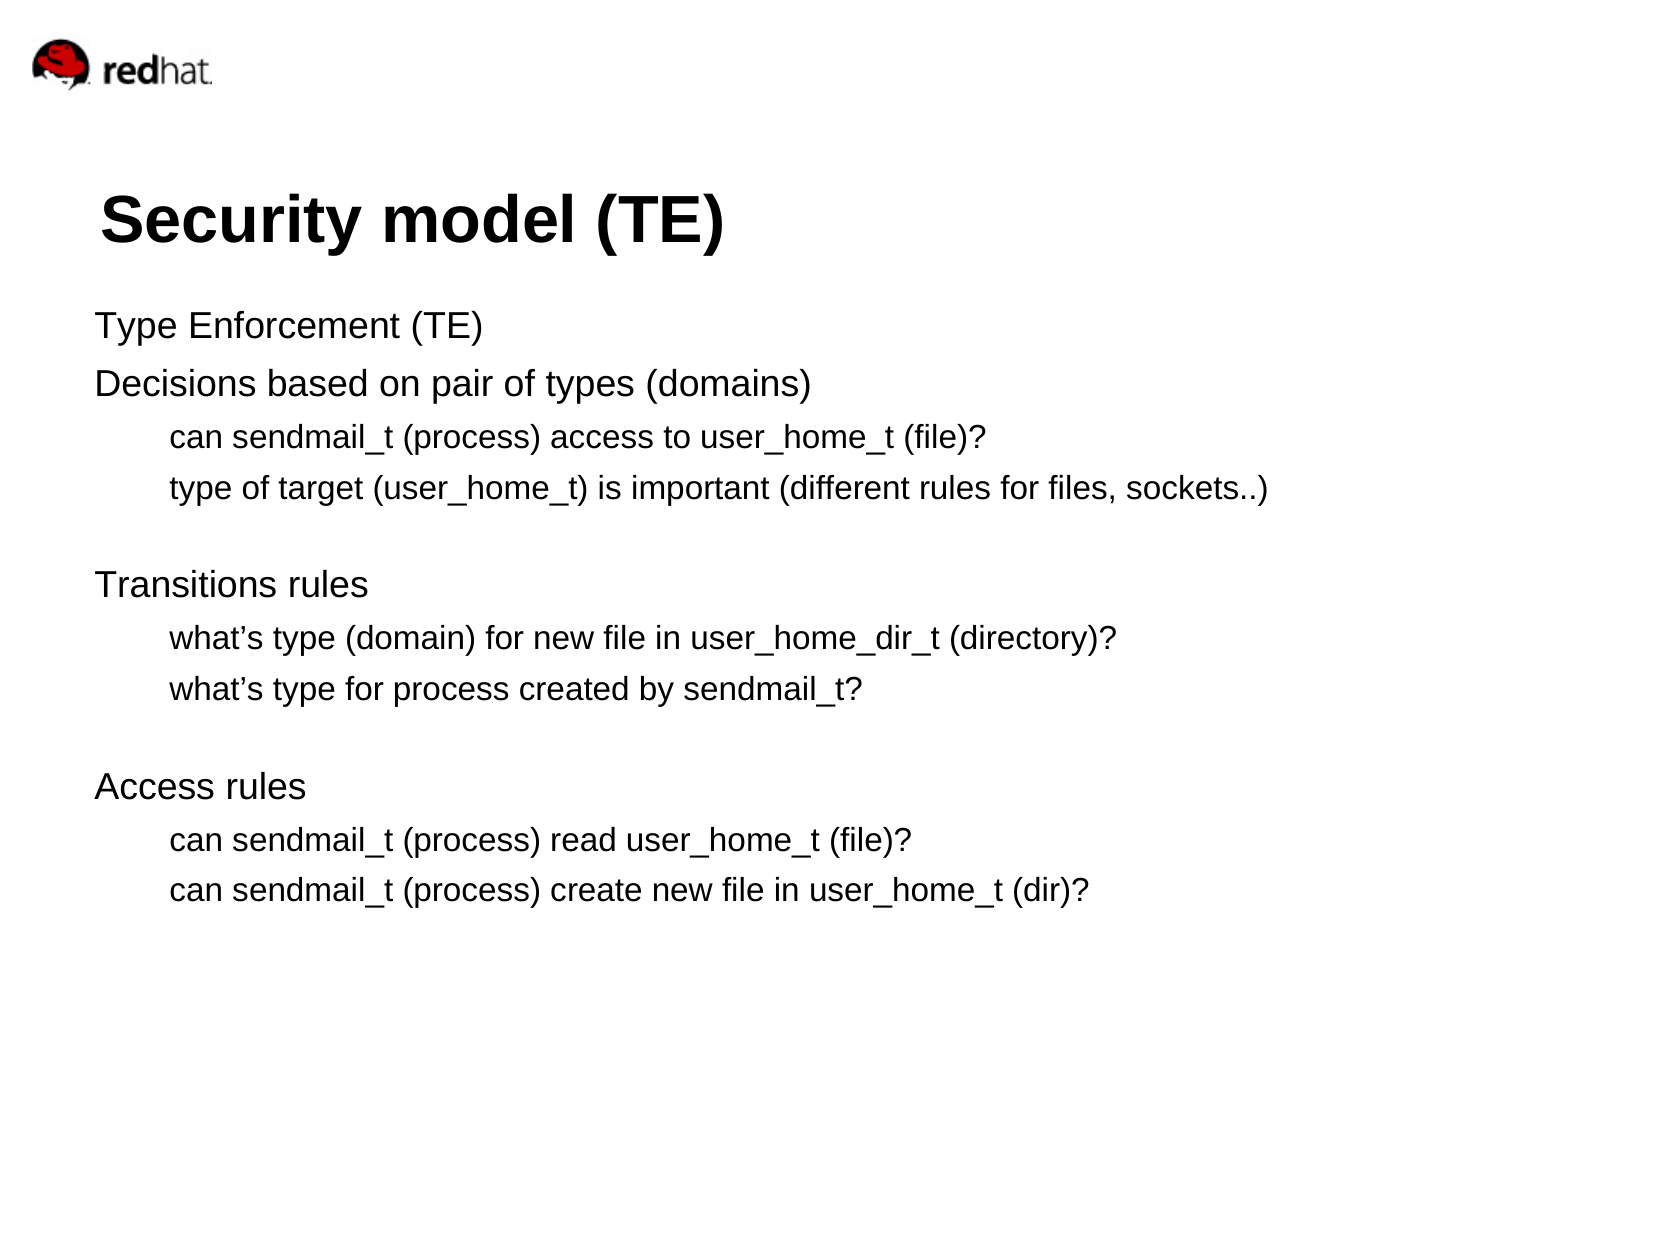

# Security model (TE)
Type Enforcement (TE)
Decisions based on pair of types (domains)
can sendmail_t (process) access to user_home_t (file)?
type of target (user_home_t) is important (different rules for files, sockets..)
Transitions rules
what’s type (domain) for new file in user_home_dir_t (directory)?
what’s type for process created by sendmail_t?
Access rules
can sendmail_t (process) read user_home_t (file)?
can sendmail_t (process) create new file in user_home_t (dir)?